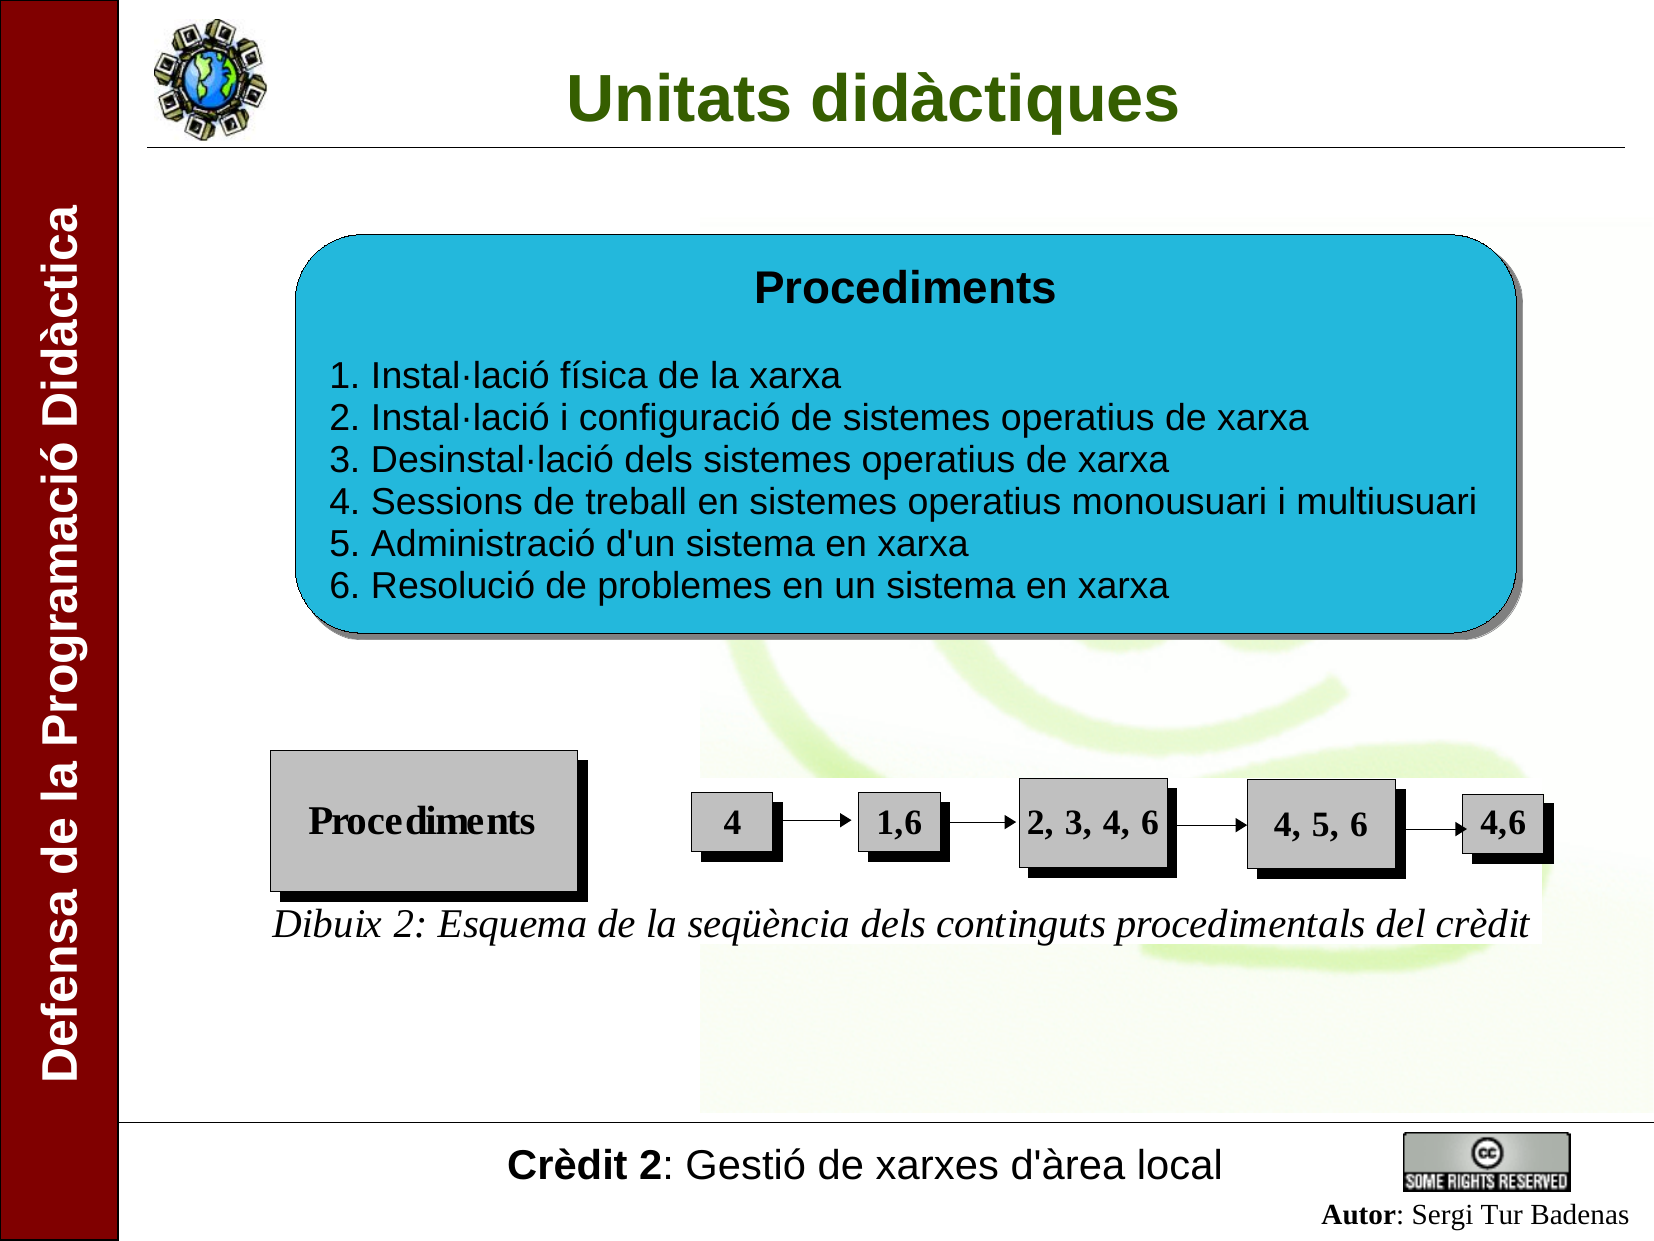

# Unitats didàctiques
Procediments
1. Instal·lació física de la xarxa
2. Instal·lació i configuració de sistemes operatius de xarxa
3. Desinstal·lació dels sistemes operatius de xarxa
4. Sessions de treball en sistemes operatius monousuari i multiusuari
5. Administració d'un sistema en xarxa
6. Resolució de problemes en un sistema en xarxa